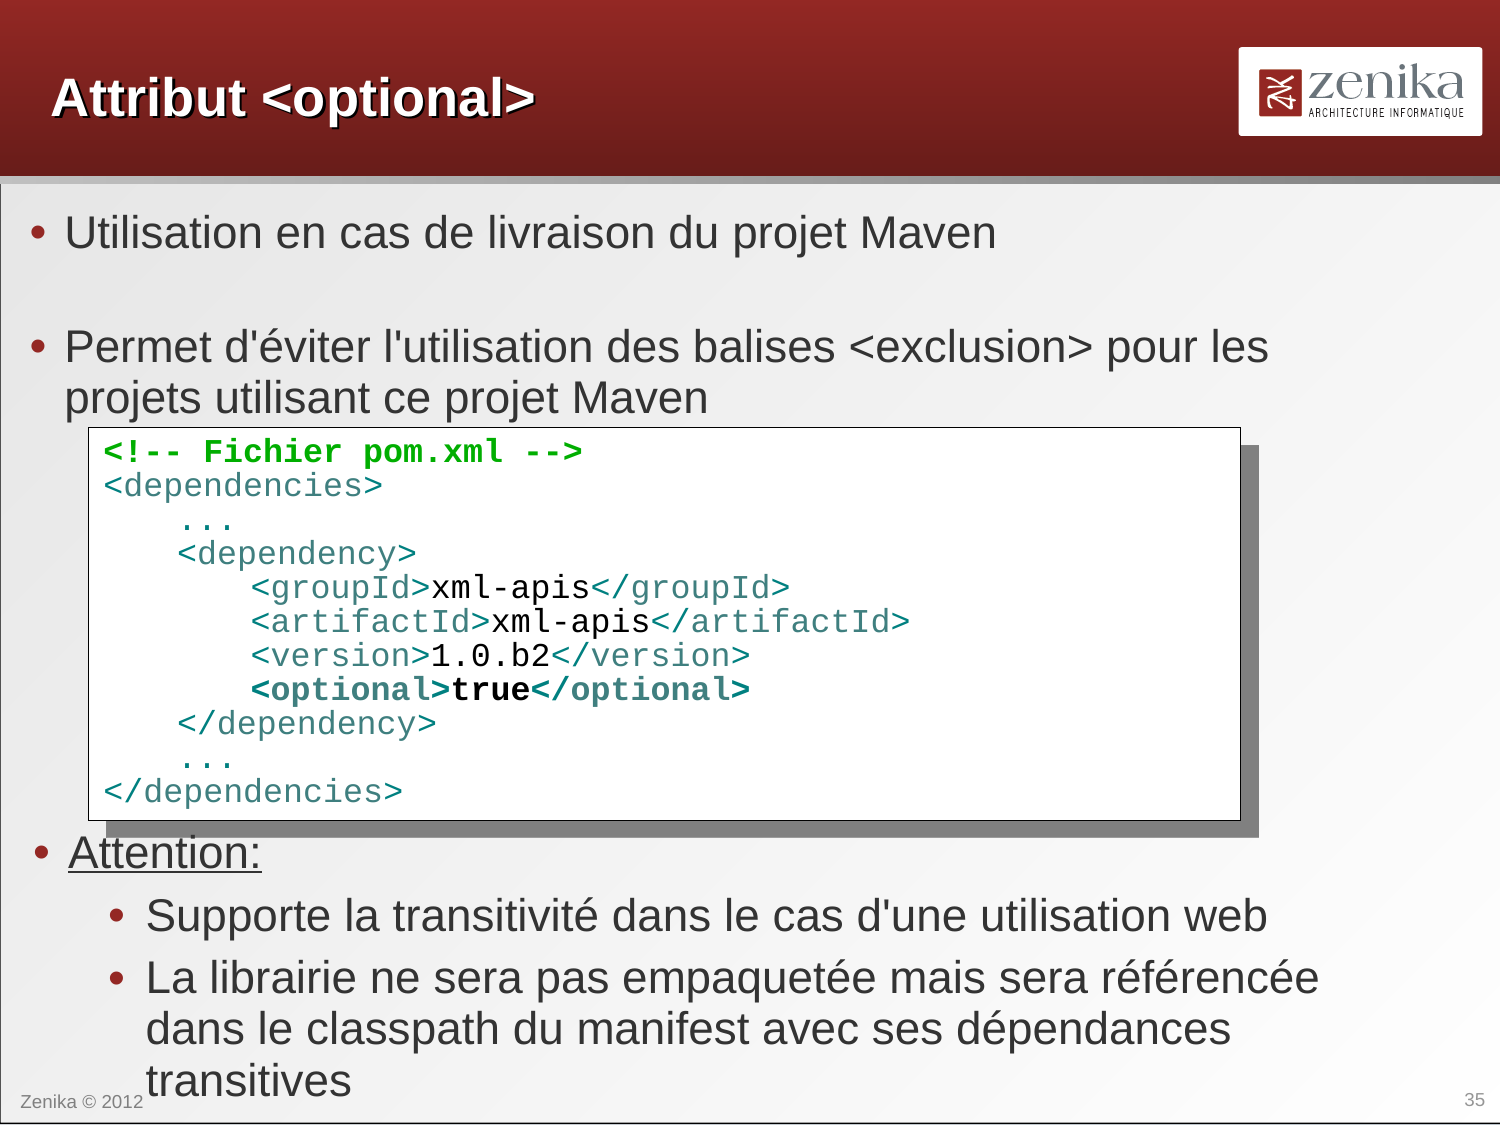

# Attribut <optional>
Utilisation en cas de livraison du projet Maven
Permet d'éviter l'utilisation des balises <exclusion> pour les projets utilisant ce projet Maven
<!-- Fichier pom.xml -->
<dependencies>
	...
	<dependency>
		<groupId>xml-apis</groupId>
		<artifactId>xml-apis</artifactId>
		<version>1.0.b2</version>
		<optional>true</optional>
	</dependency>
	...
</dependencies>
Attention:
Supporte la transitivité dans le cas d'une utilisation web
La librairie ne sera pas empaquetée mais sera référencée dans le classpath du manifest avec ses dépendances transitives